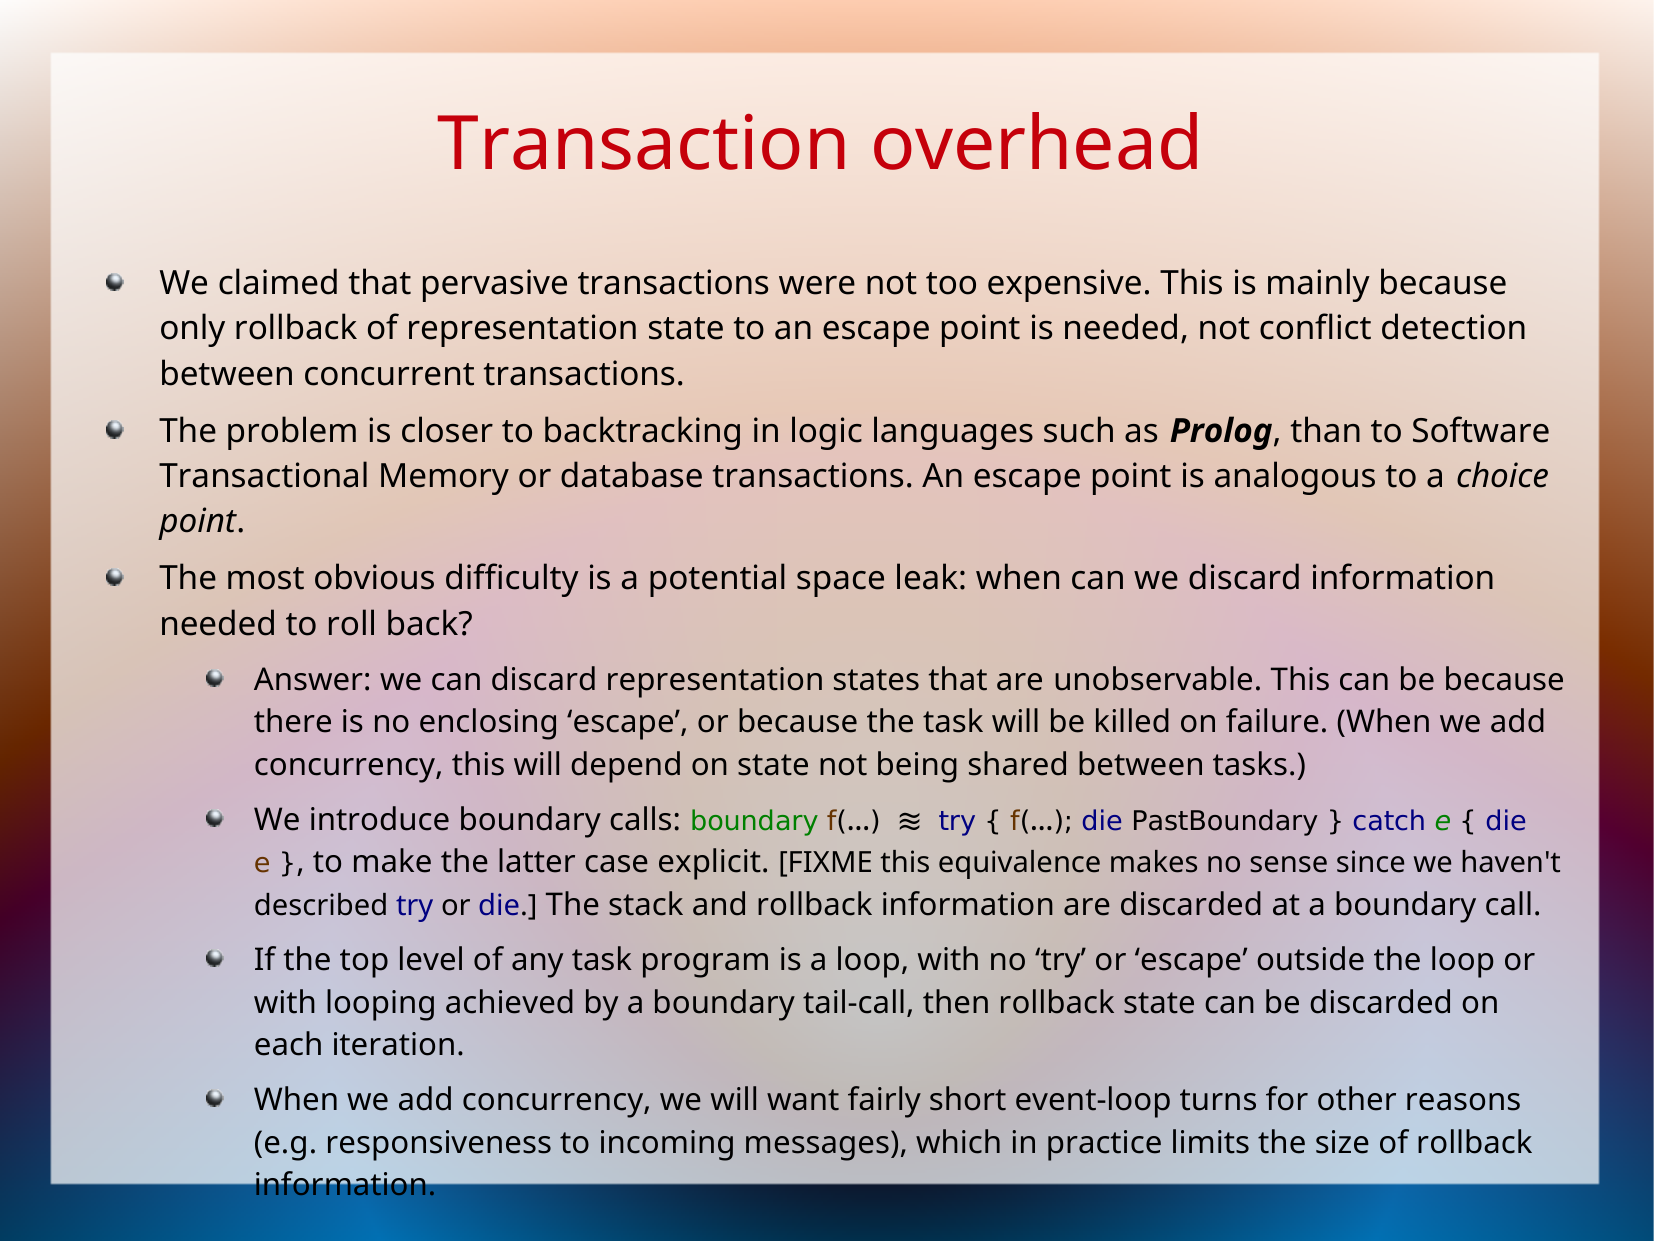

# Transaction overhead
We claimed that pervasive transactions were not too expensive. This is mainly because only rollback of representation state to an escape point is needed, not conflict detection between concurrent transactions.
The problem is closer to backtracking in logic languages such as Prolog, than to Software Transactional Memory or database transactions. An escape point is analogous to a choice point.
The most obvious difficulty is a potential space leak: when can we discard information needed to roll back?
Answer: we can discard representation states that are unobservable. This can be because there is no enclosing ‘escape’, or because the task will be killed on failure. (When we add concurrency, this will depend on state not being shared between tasks.)
We introduce boundary calls: boundary f(...) ≋ try { f(...); die PastBoundary } catch e { die e }, to make the latter case explicit. [FIXME this equivalence makes no sense since we haven't described try or die.] The stack and rollback information are discarded at a boundary call.
If the top level of any task program is a loop, with no ‘try’ or ‘escape’ outside the loop or with looping achieved by a boundary tail-call, then rollback state can be discarded on each iteration.
When we add concurrency, we will want fairly short event-loop turns for other reasons (e.g. responsiveness to incoming messages), which in practice limits the size of rollback information.